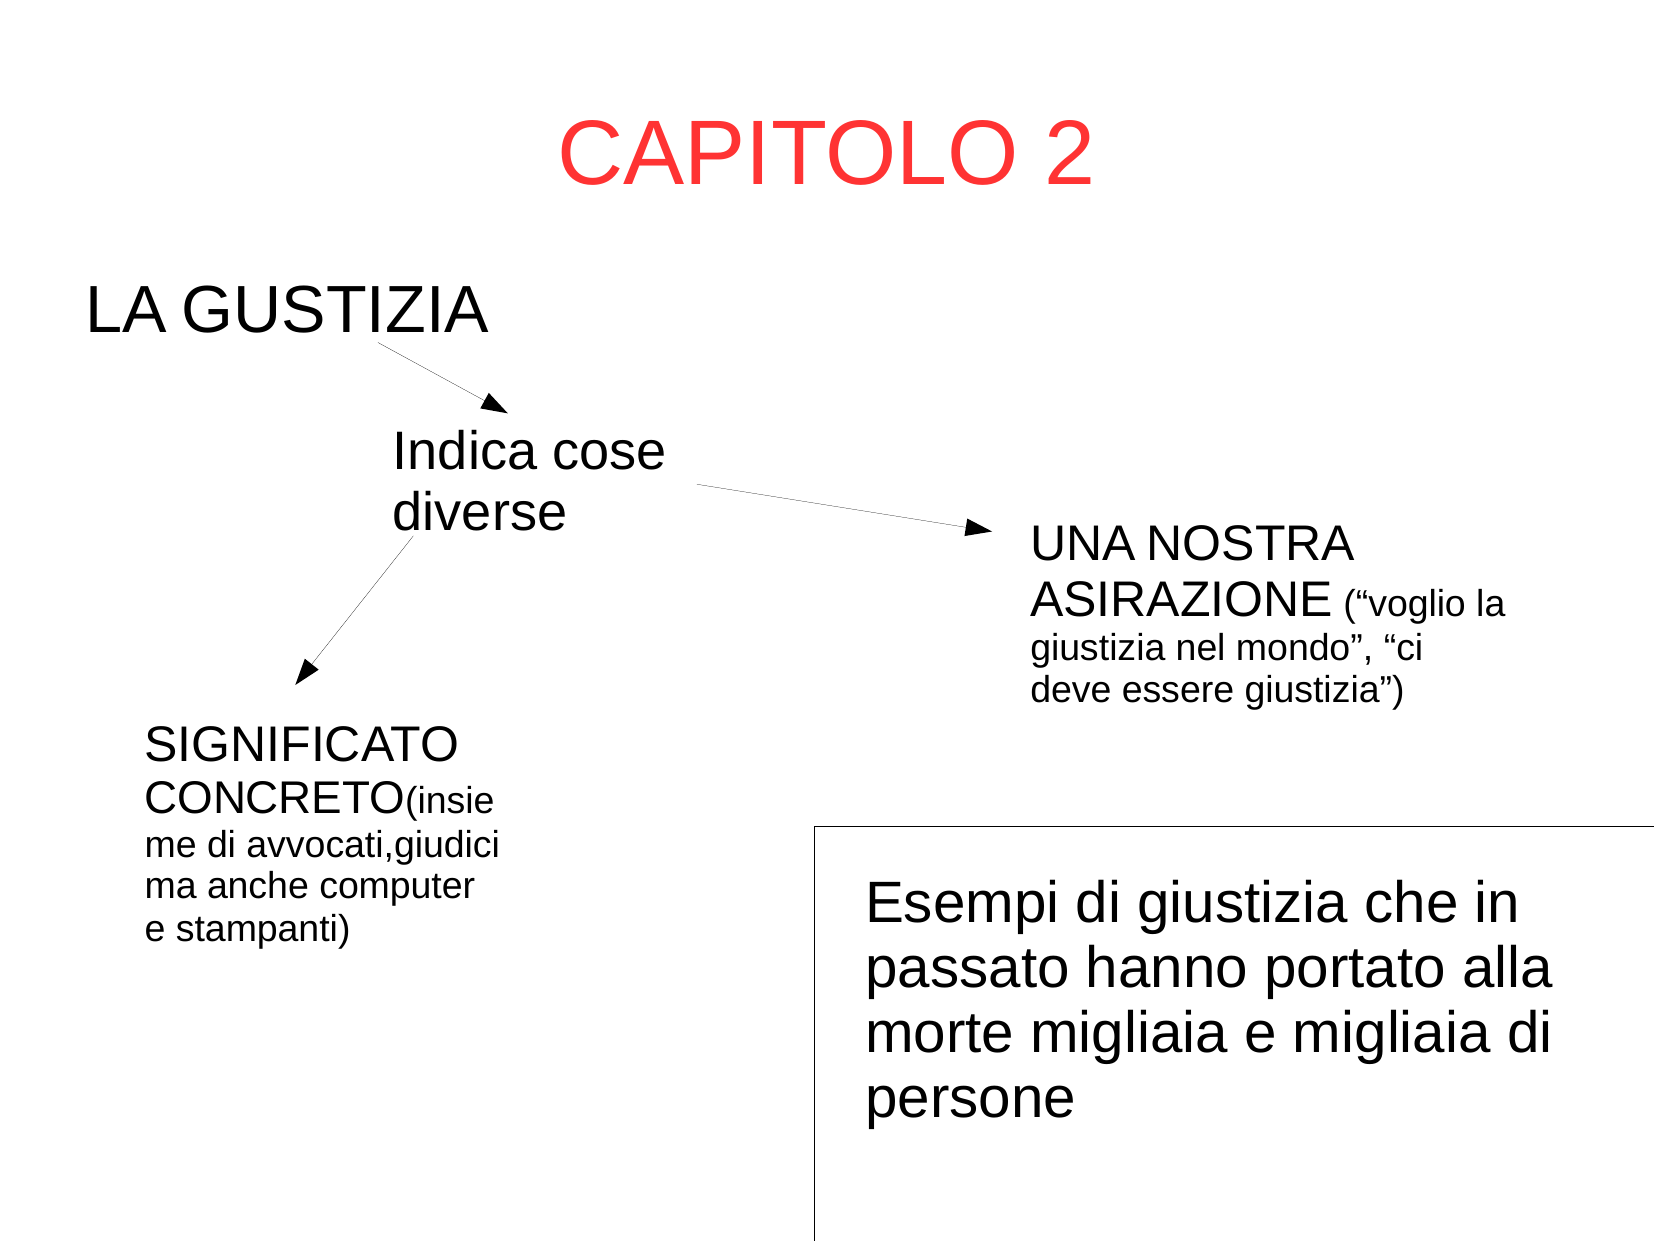

# CAPITOLO 2
LA GUSTIZIA
Indica cose diverse
UNA NOSTRA ASIRAZIONE (“voglio la giustizia nel mondo”, “ci deve essere giustizia”)
SIGNIFICATO CONCRETO(insieme di avvocati,giudici ma anche computer e stampanti)
Esempi di giustizia che in passato hanno portato alla morte migliaia e migliaia di persone